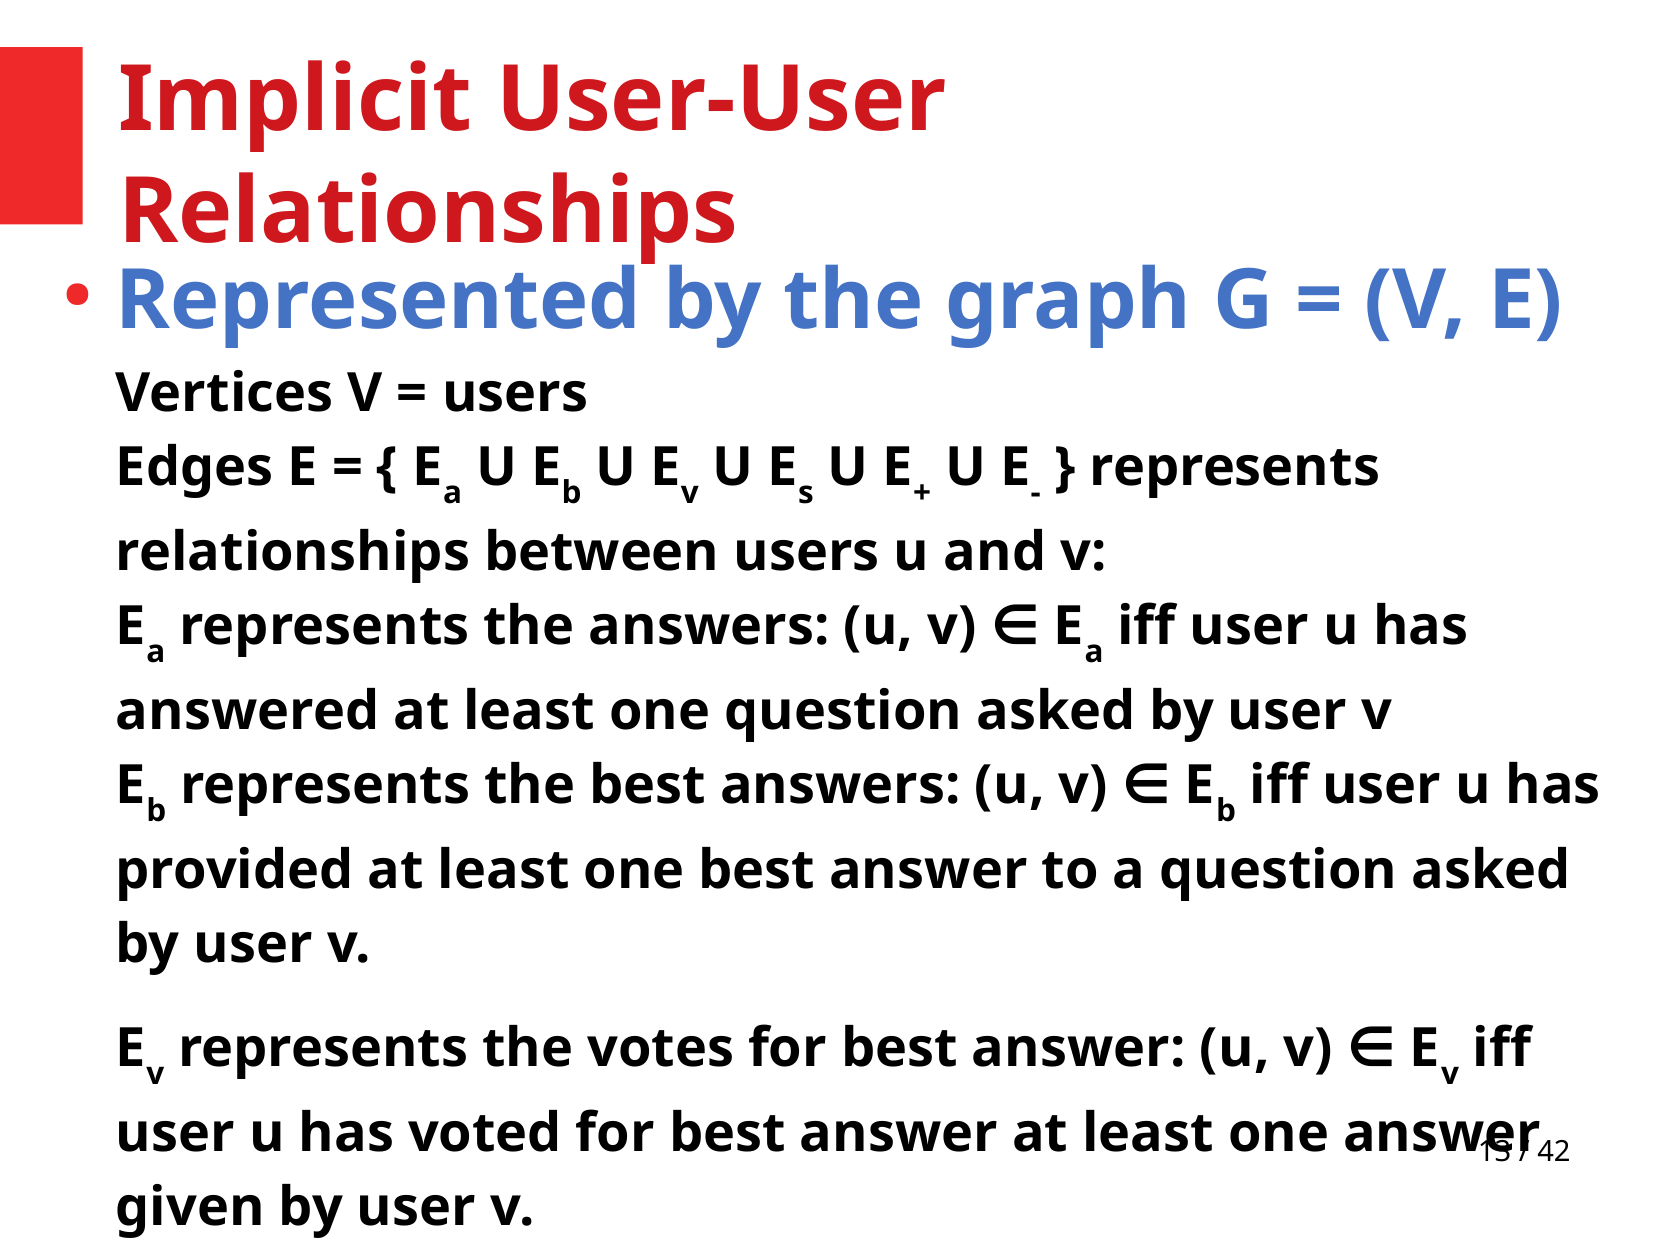

# Implicit User-User Relationships
Represented by the graph G = (V, E)
Vertices V = users
Edges E = { Ea U Eb U Ev U Es U E+ U E- } represents relationships between users u and v:
Ea represents the answers: (u, v) ∈ Ea iff user u has answered at least one question asked by user v
Eb represents the best answers: (u, v) ∈ Eb iff user u has provided at least one best answer to a question asked by user v.
Ev represents the votes for best answer: (u, v) ∈ Ev iff user u has voted for best answer at least one answer given by user v.
Es represents the stars given to questions: (u, v) ∈ Es iff user u has given a star to at least one question asked by user v.
E+/- represents the thumbs up/down: (u, v) ∈ E+/- iff user u has given a “thumbs up/down” to an answer by user v.
13